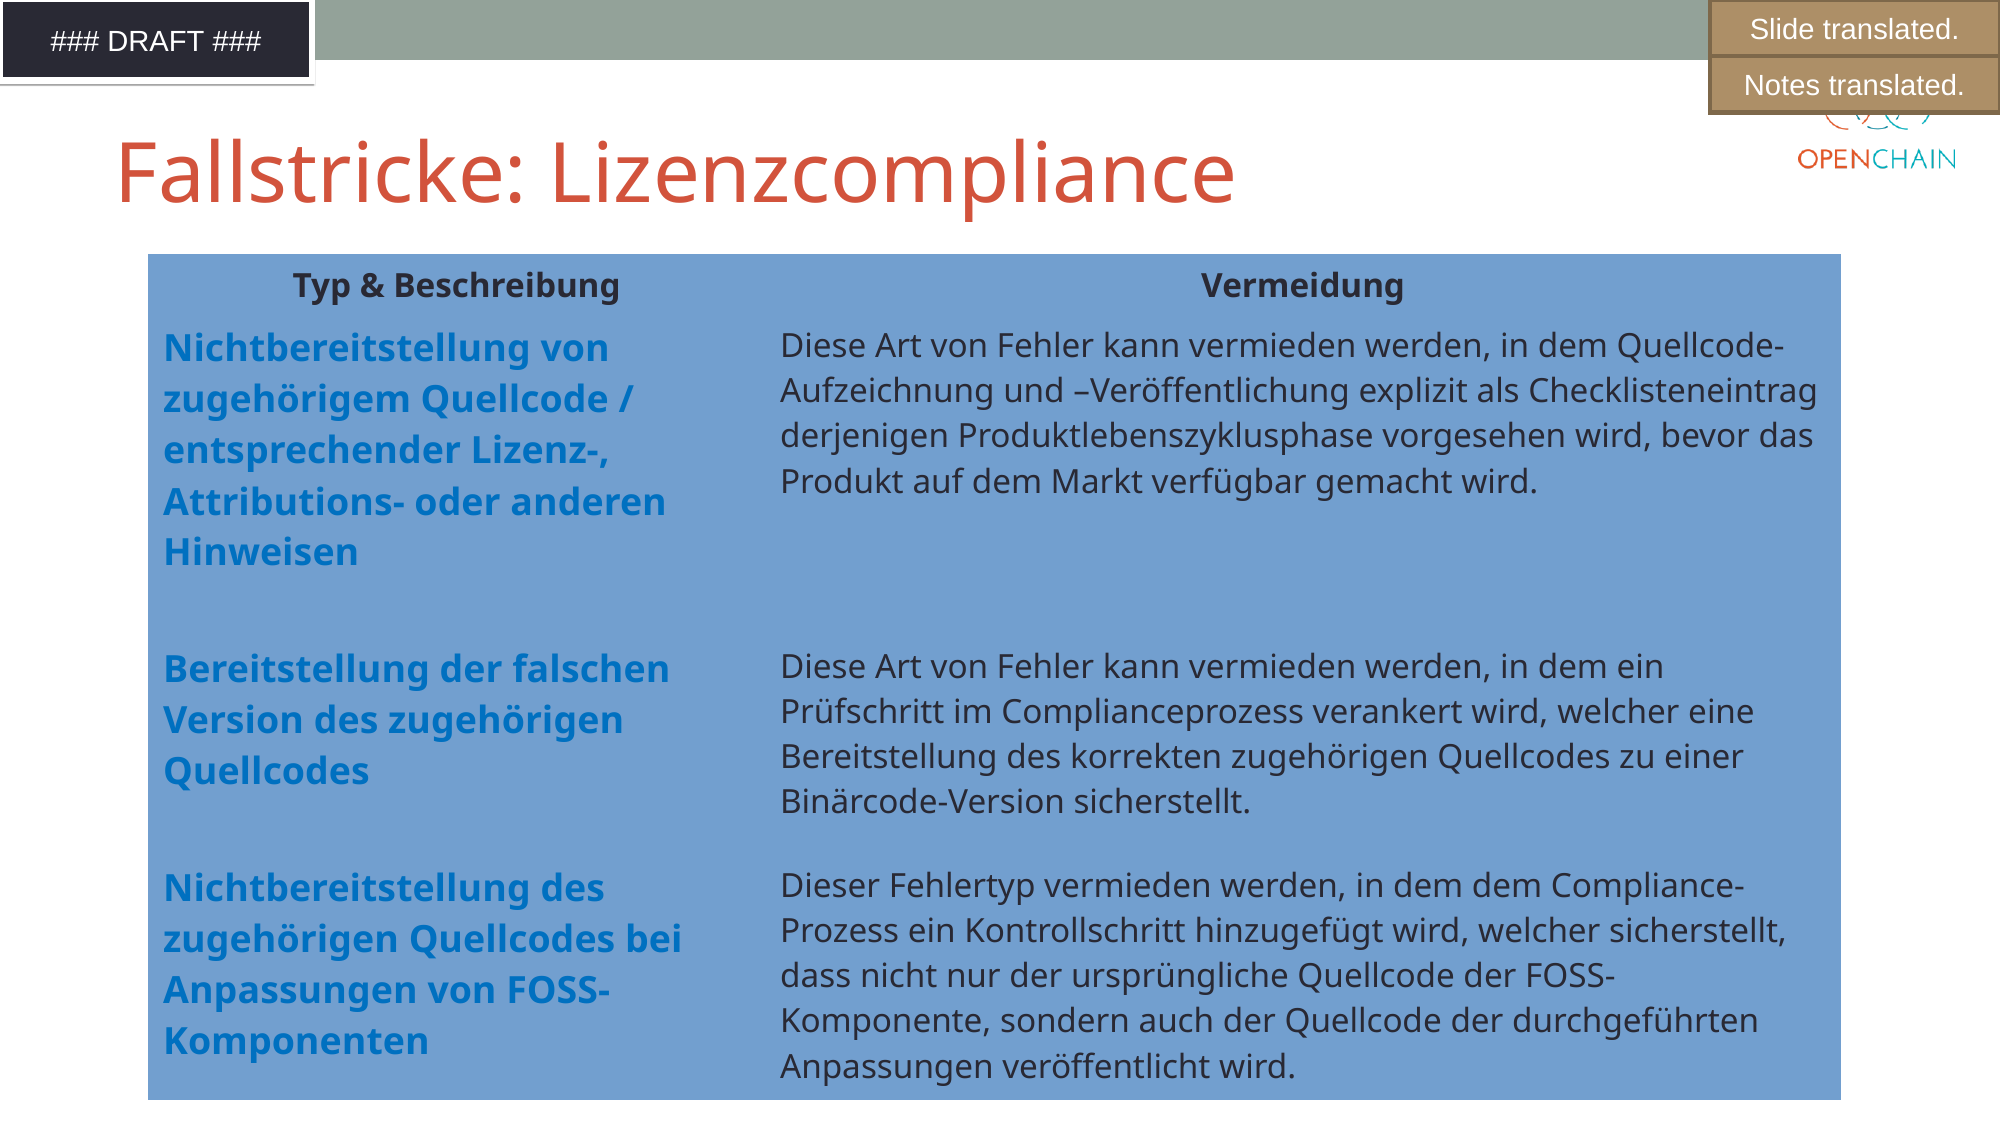

GFX translated.
GFX translated.
GFX translated.
Slide translated.
Notes translated.
# Fallstricke: Lizenzcompliance
| Typ & Beschreibung | Vermeidung |
| --- | --- |
| Nichtbereitstellung von zugehörigem Quellcode / entsprechender Lizenz-, Attributions- oder anderen Hinweisen | Diese Art von Fehler kann vermieden werden, in dem Quellcode-Aufzeichnung und –Veröffentlichung explizit als Checklisteneintrag derjenigen Produktlebenszyklusphase vorgesehen wird, bevor das Produkt auf dem Markt verfügbar gemacht wird. |
| Bereitstellung der falschen Version des zugehörigen Quellcodes | Diese Art von Fehler kann vermieden werden, in dem ein Prüfschritt im Complianceprozess verankert wird, welcher eine Bereitstellung des korrekten zugehörigen Quellcodes zu einer Binärcode-Version sicherstellt. |
| Nichtbereitstellung des zugehörigen Quellcodes bei Anpassungen von FOSS-Komponenten | Dieser Fehlertyp vermieden werden, in dem dem Compliance-Prozess ein Kontrollschritt hinzugefügt wird, welcher sicherstellt, dass nicht nur der ursprüngliche Quellcode der FOSS-Komponente, sondern auch der Quellcode der durchgeführten Anpassungen veröffentlicht wird. |